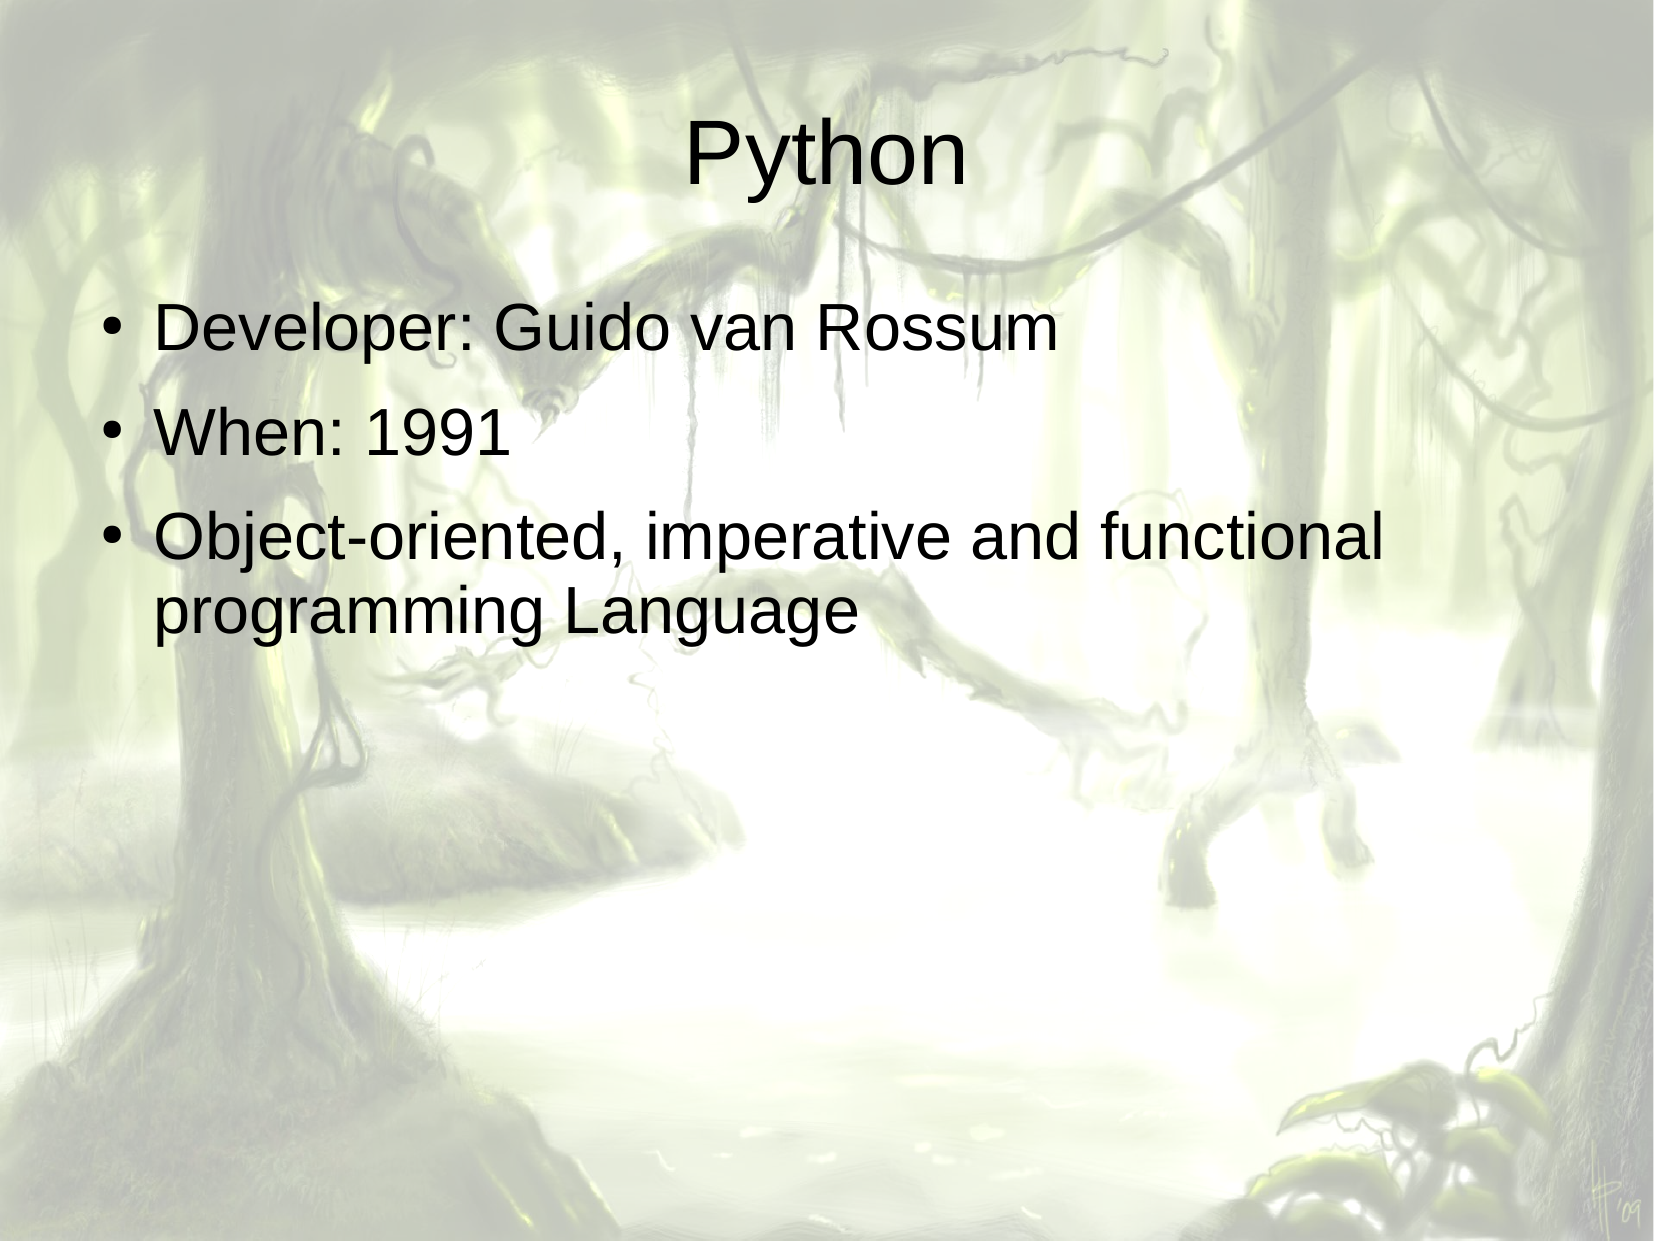

# Python
Developer: Guido van Rossum
When: 1991
Object-oriented, imperative and functional programming Language